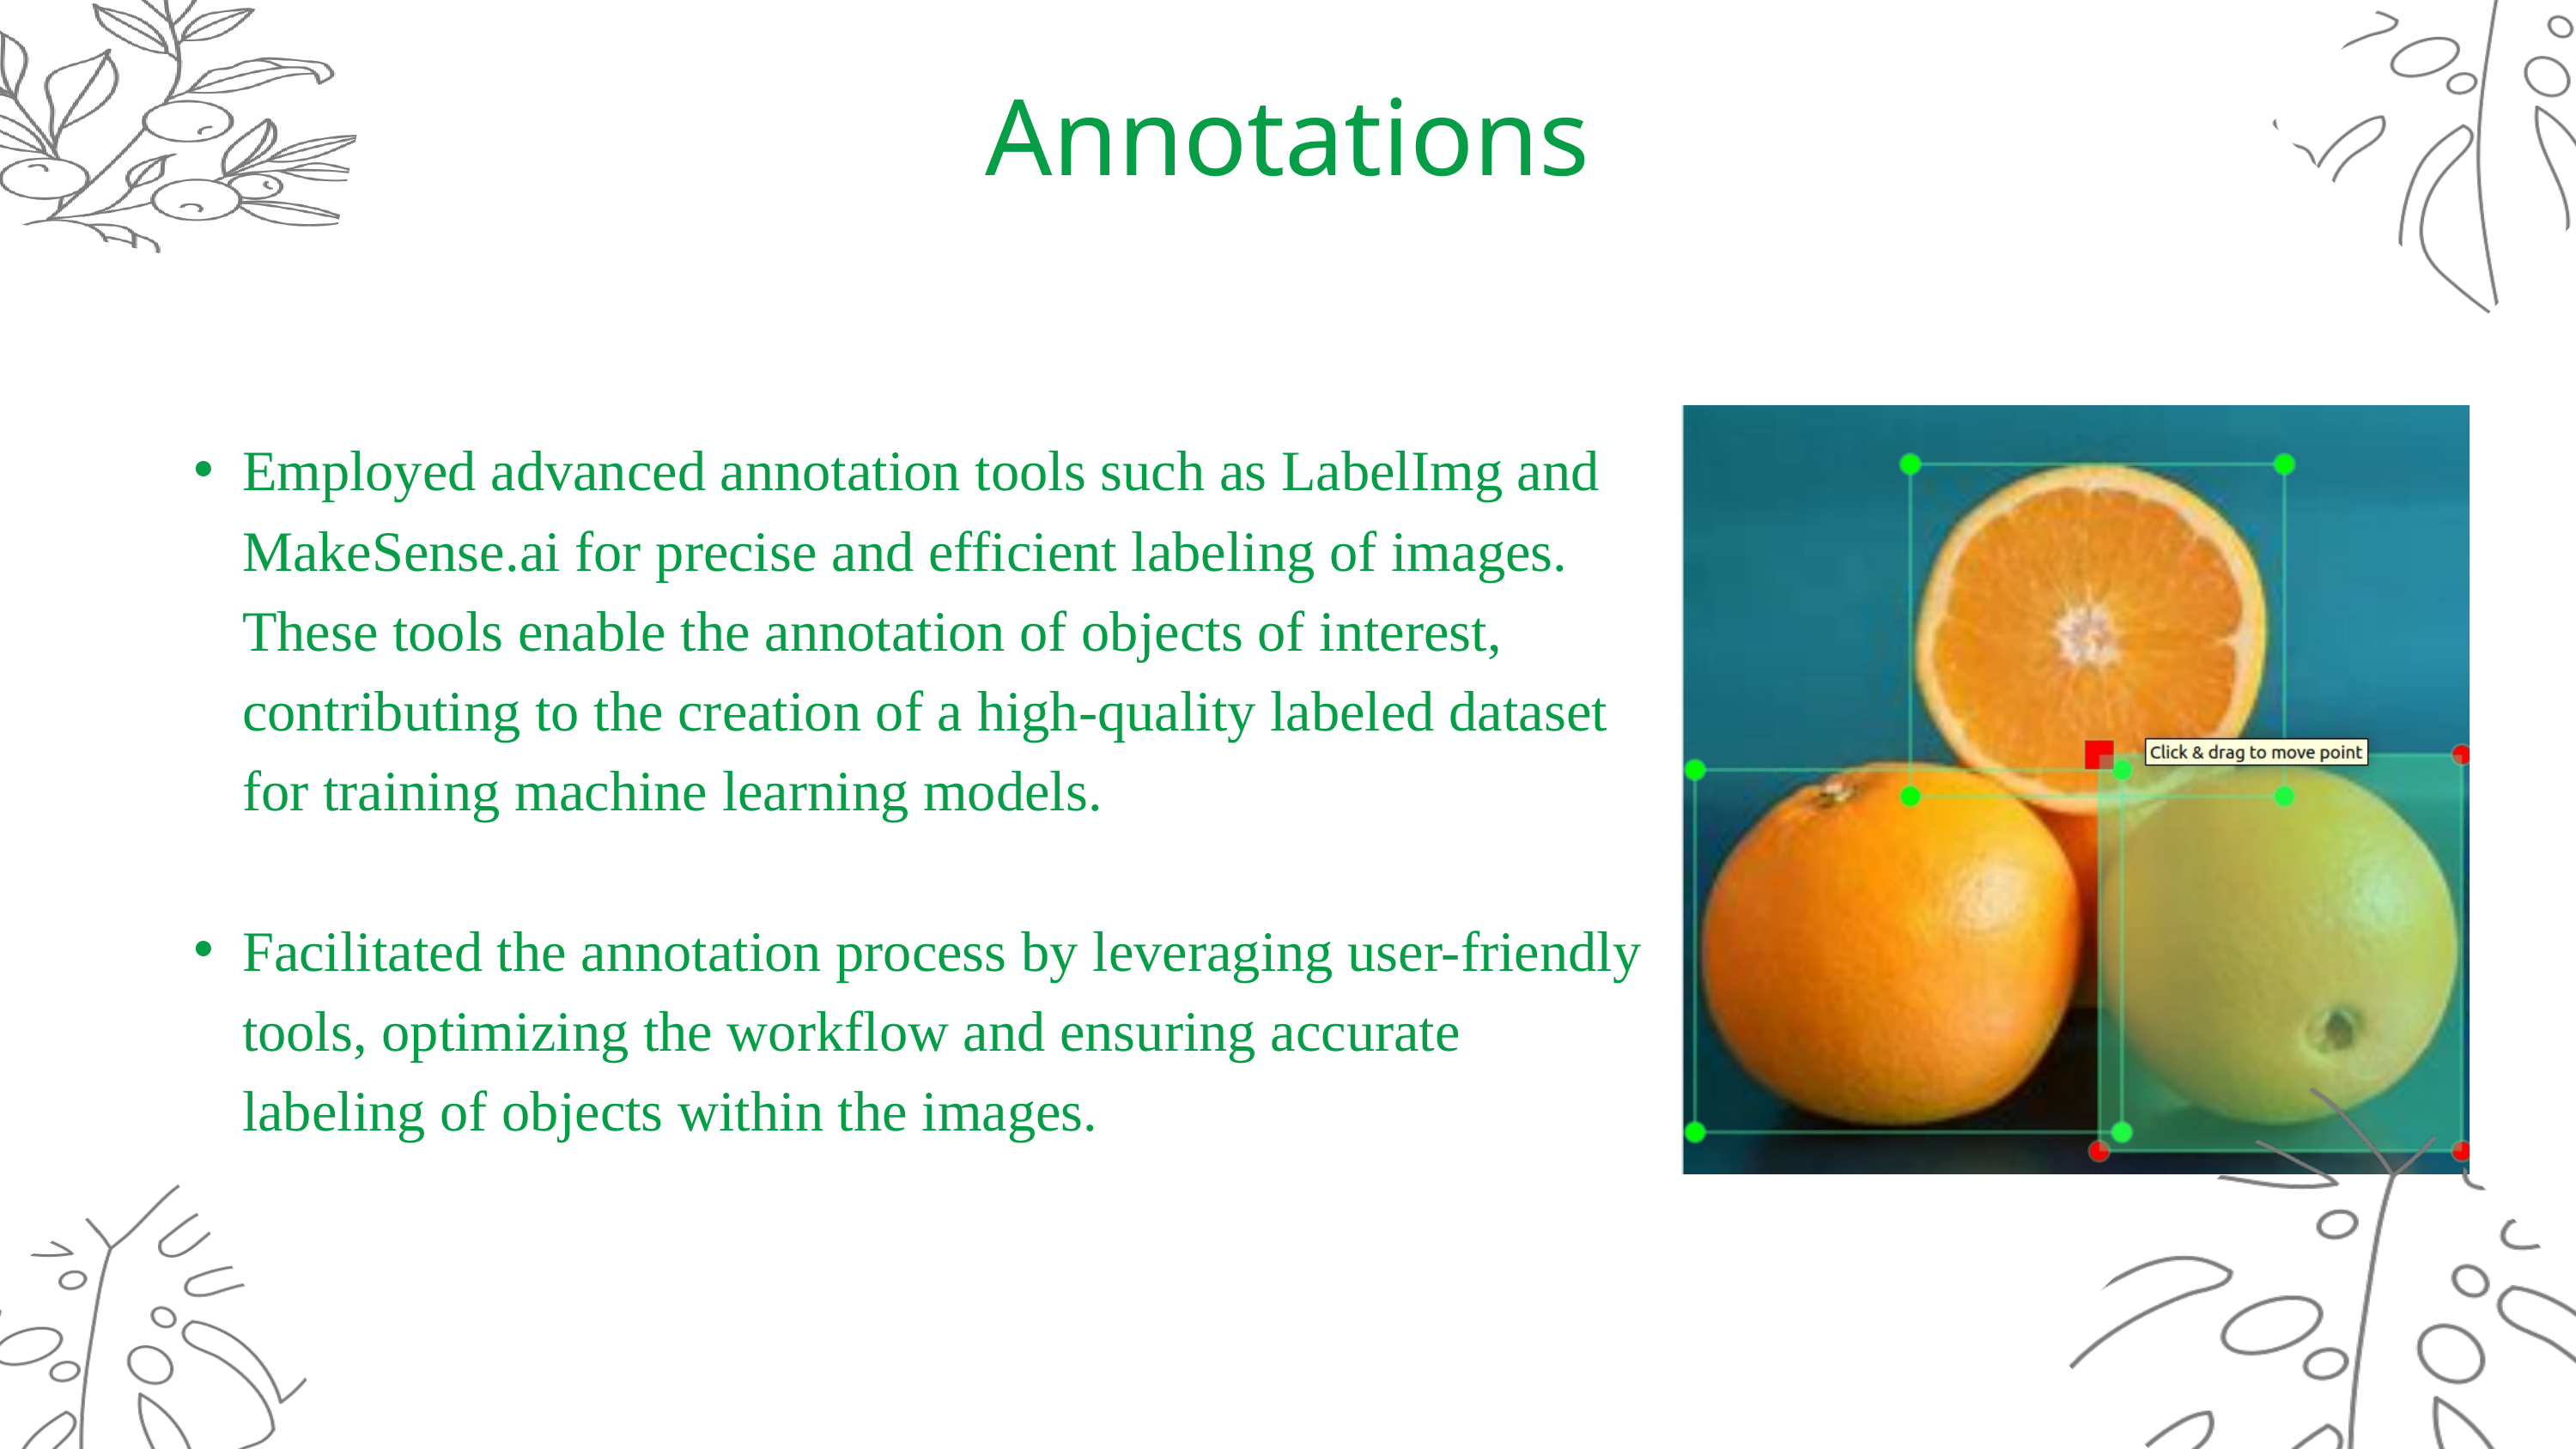

Annotations
Employed advanced annotation tools such as LabelImg and MakeSense.ai for precise and efficient labeling of images. These tools enable the annotation of objects of interest, contributing to the creation of a high-quality labeled dataset for training machine learning models.
Facilitated the annotation process by leveraging user-friendly tools, optimizing the workflow and ensuring accurate labeling of objects within the images.